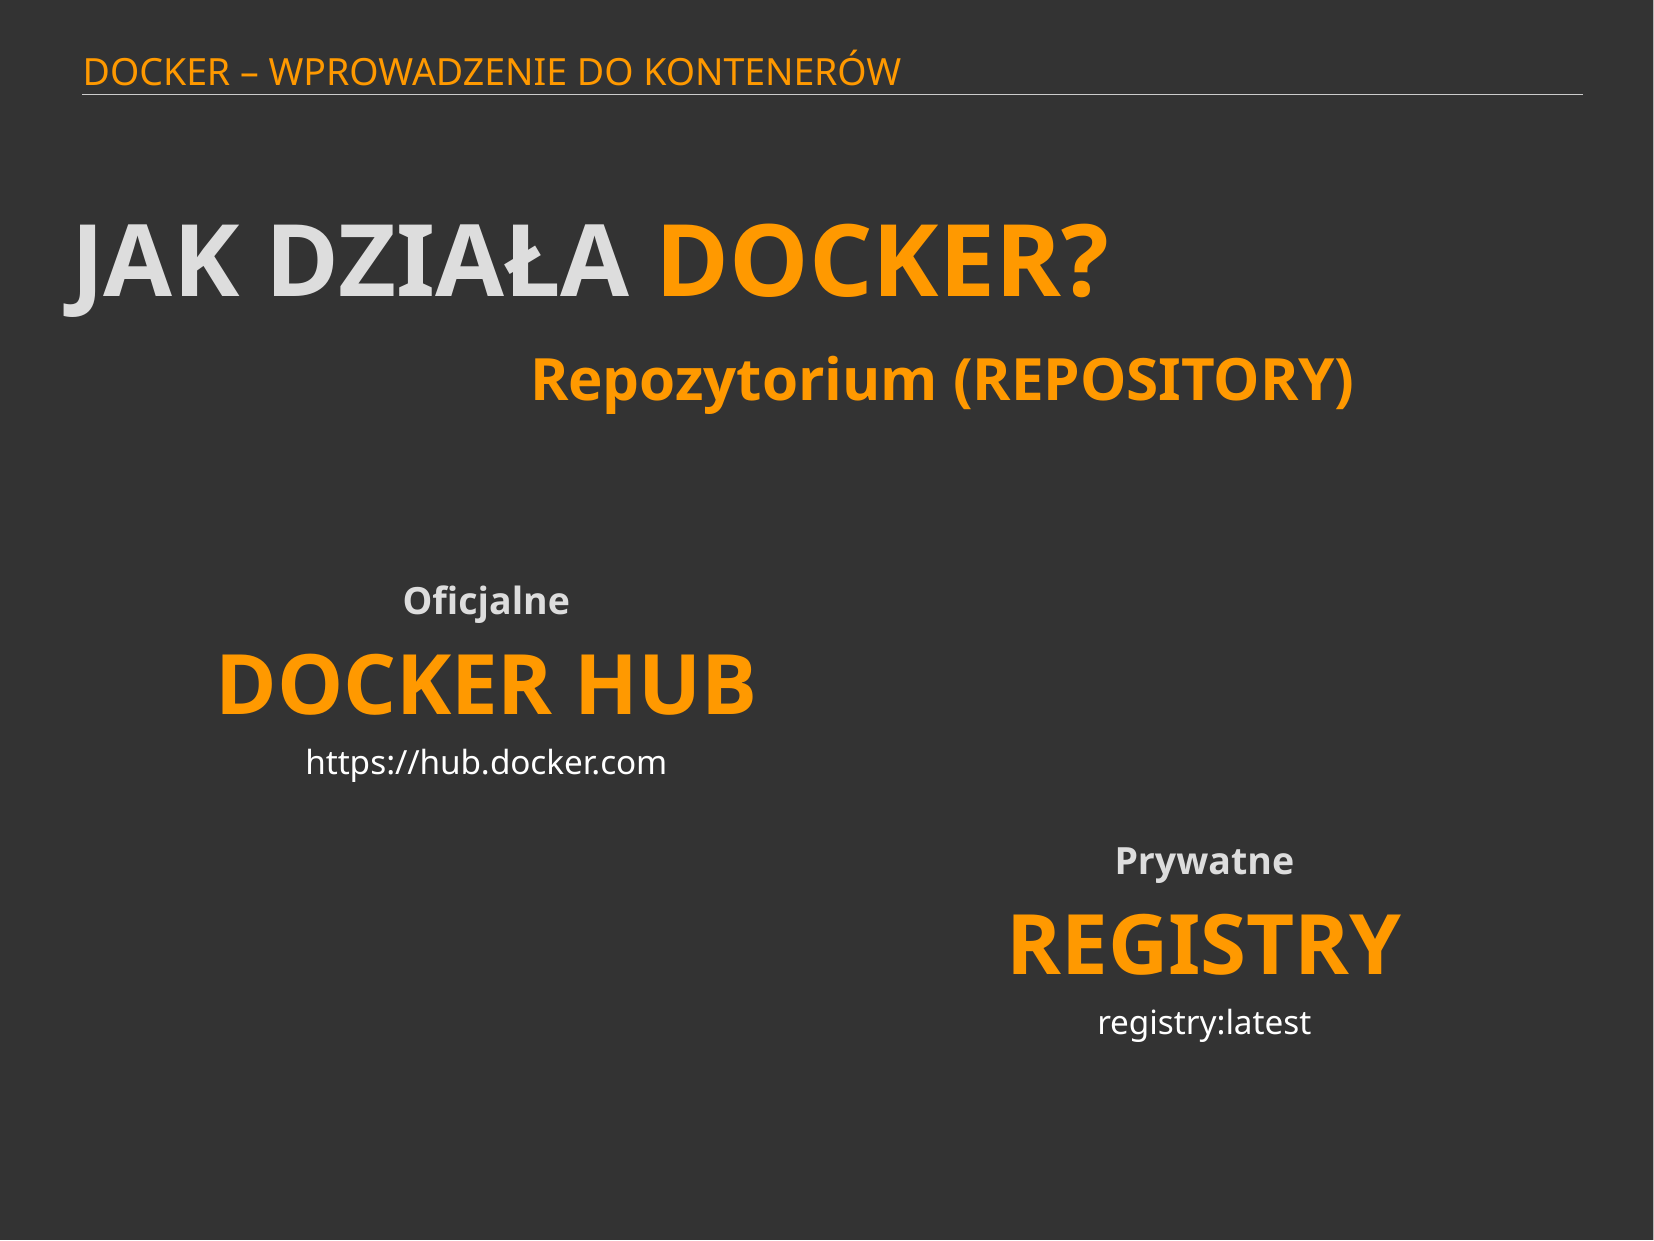

# DOCKER – WPROWADZENIE DO KONTENERÓW
JAK DZIAŁA DOCKER?
Repozytorium (REPOSITORY)
Oficjalne
DOCKER HUB
https://hub.docker.com
Prywatne
REGISTRY
registry:latest